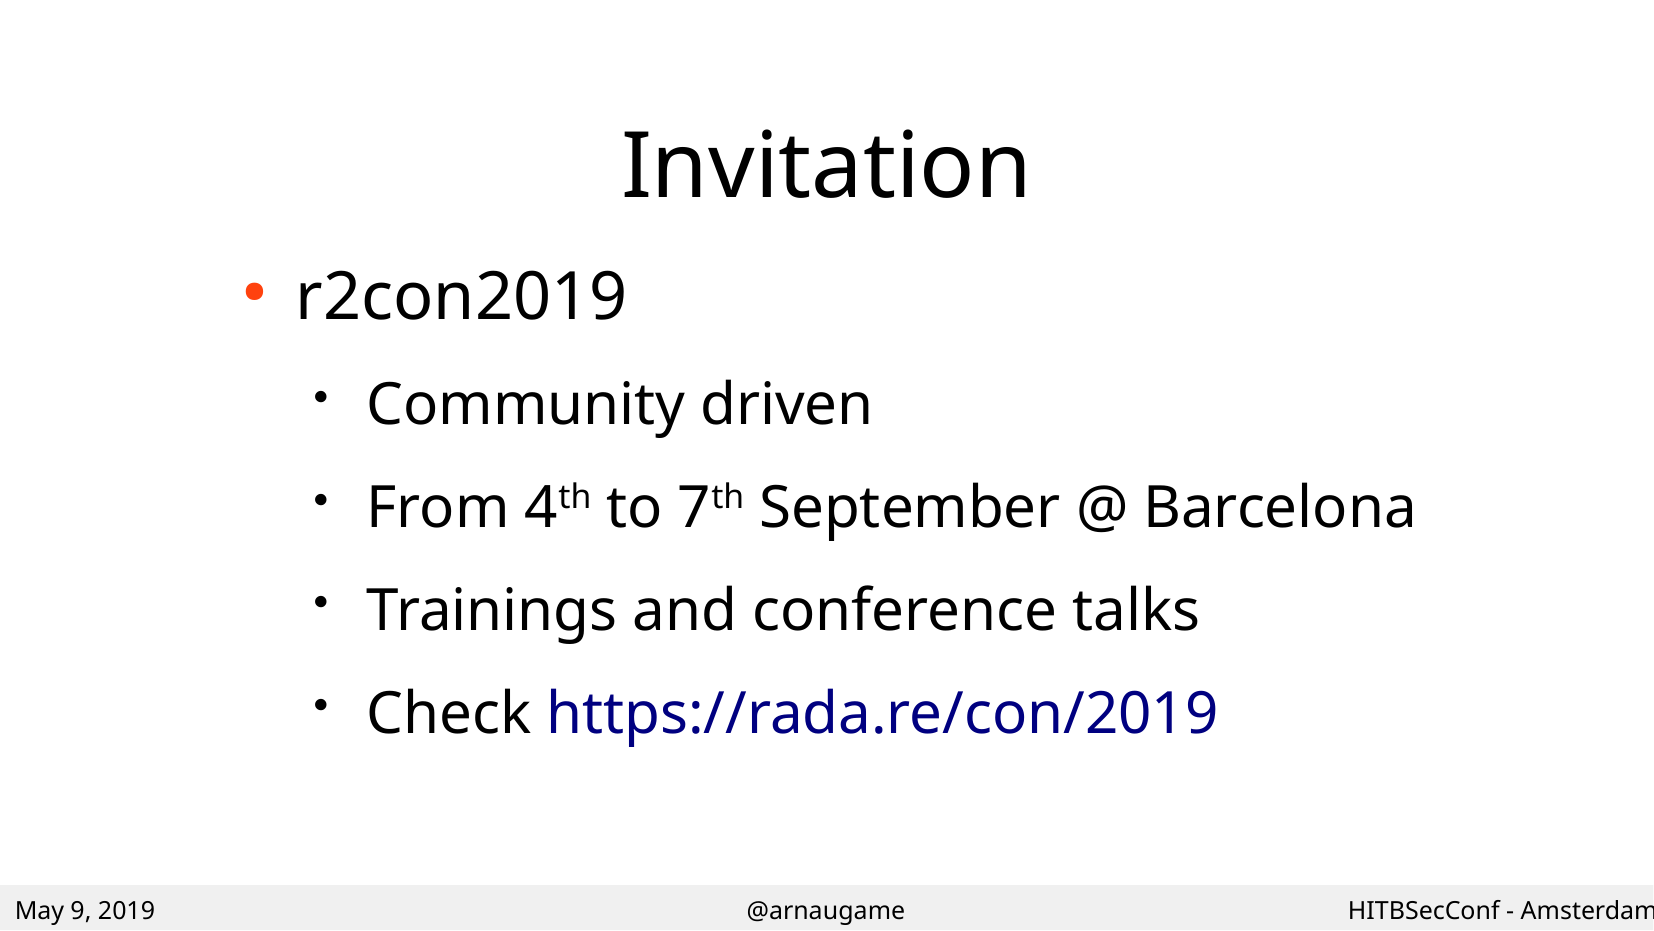

# Invitation
r2con2019
Community driven
From 4th to 7th September @ Barcelona
Trainings and conference talks
Check https://rada.re/con/2019
May 9, 2019
@arnaugamez
HITBSecConf - Amsterdam